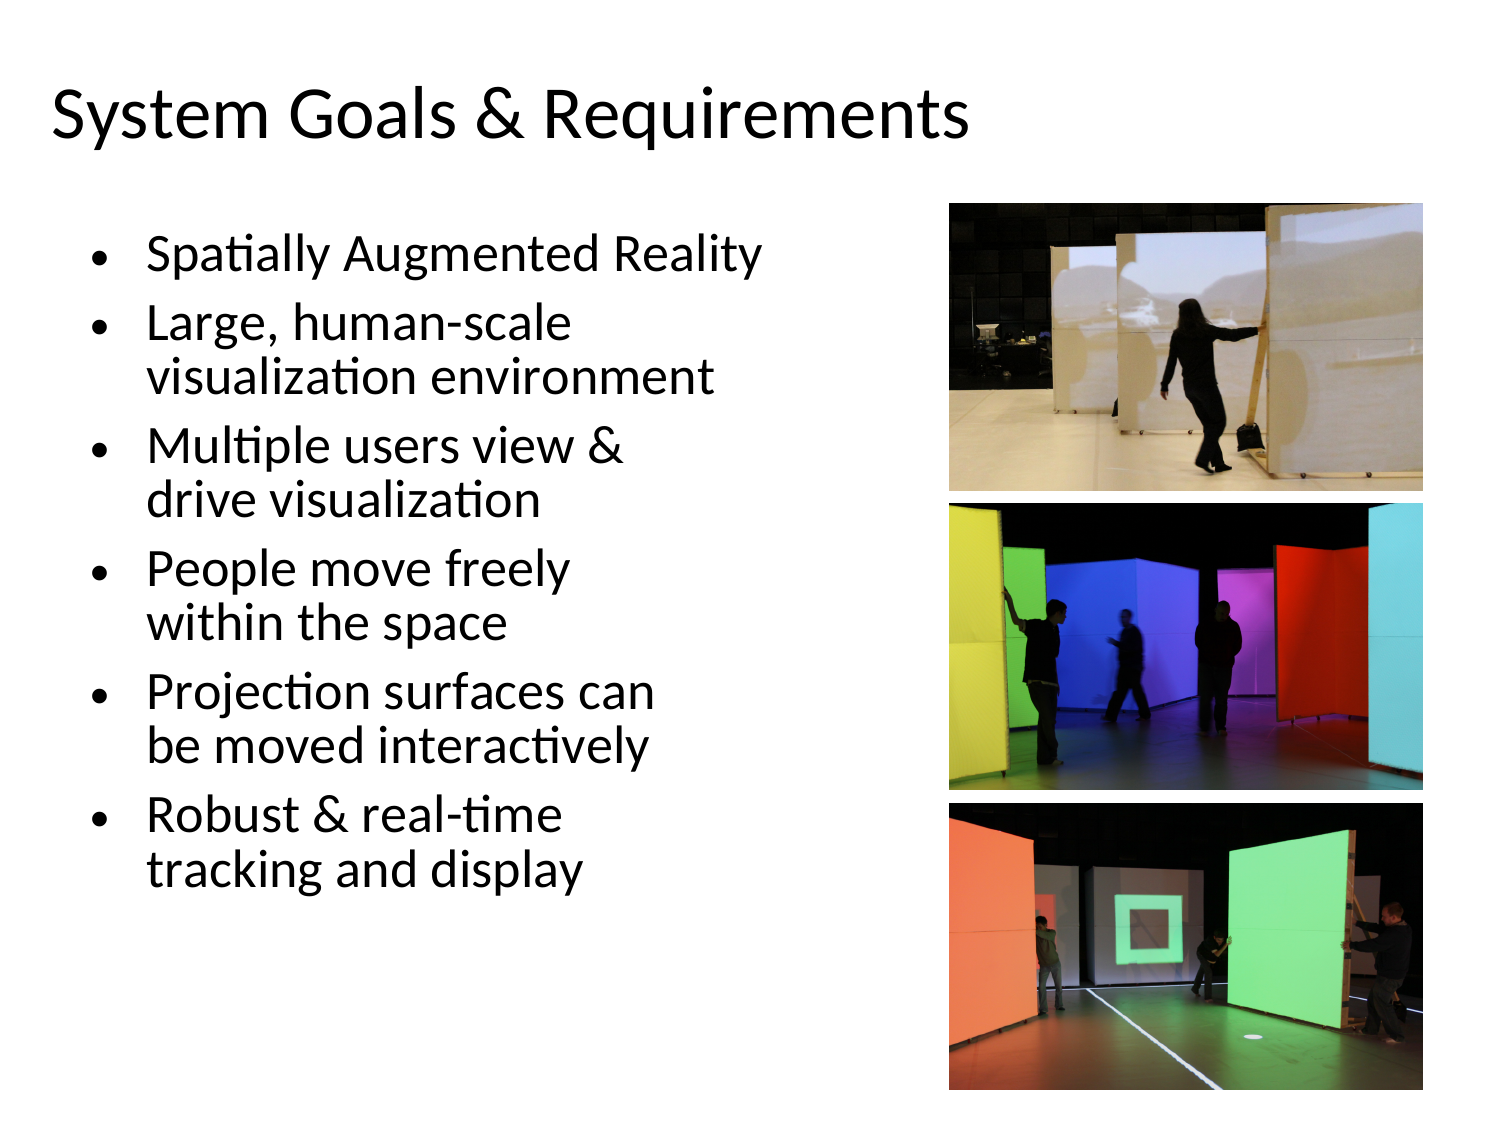

# System Goals & Requirements
Spatially Augmented Reality
Large, human-scale
visualization environment
Multiple users view &
drive visualization
People move freely
within the space
Projection surfaces can
be moved interactively
Robust & real-time
tracking and display